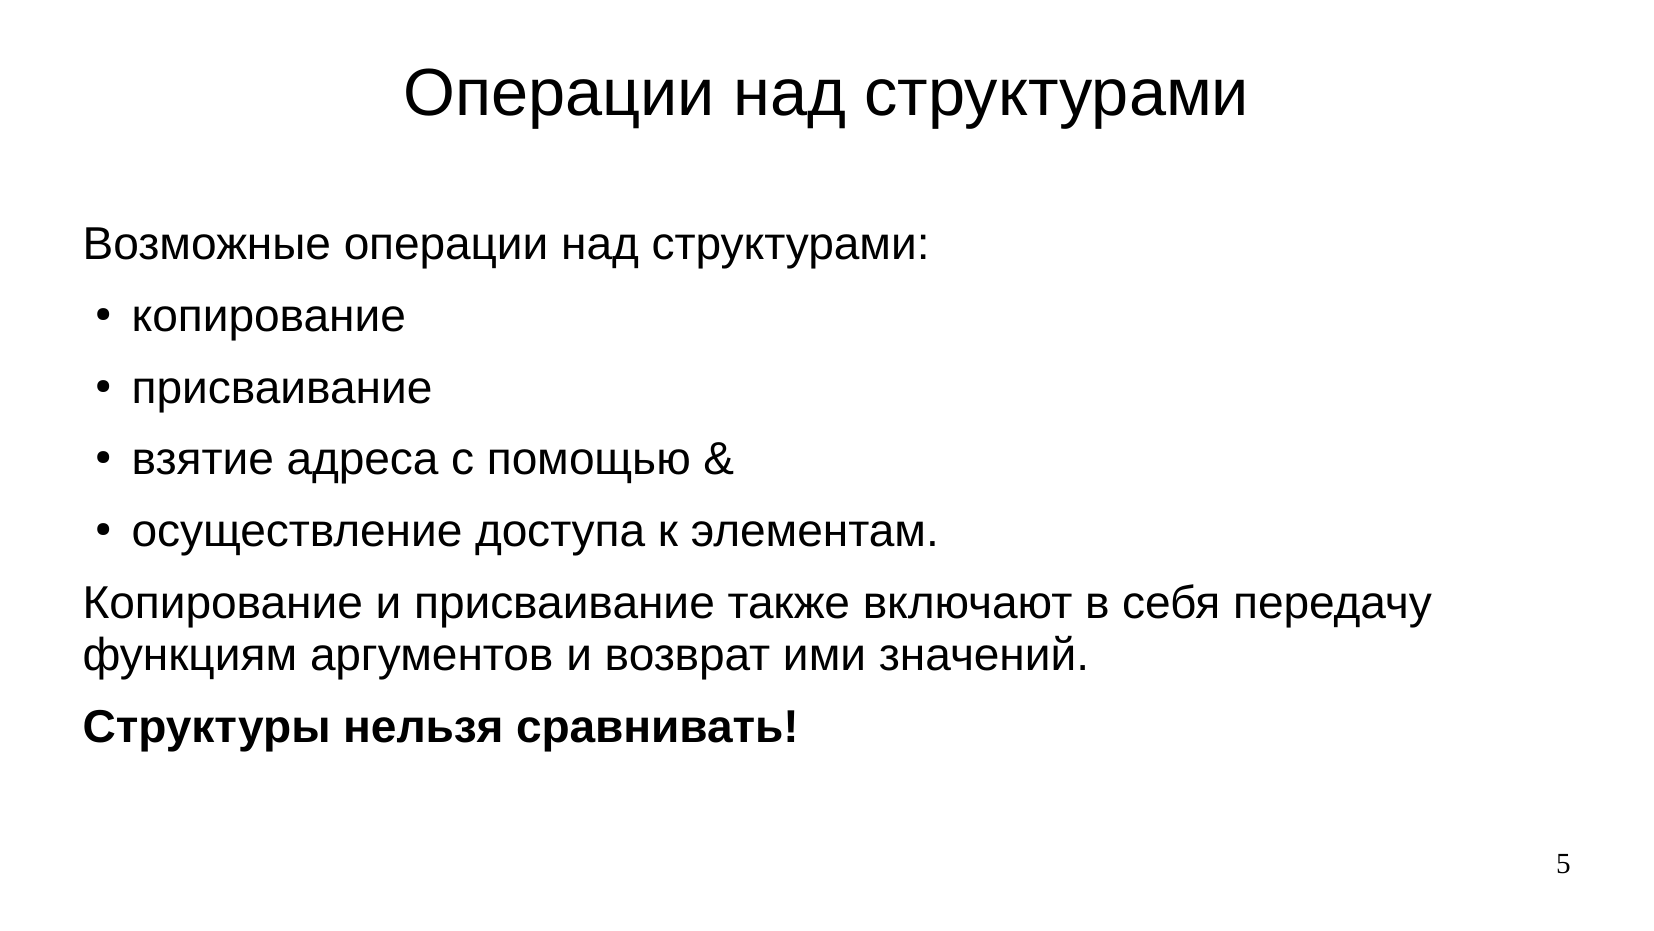

# Операции над структурами
Возможные операции над структурами:
копирование
присваивание
взятие адреса с помощью &
осуществление доступа к элементам.
Копирование и присваивание также включают в себя передачу функциям аргументов и возврат ими значений.
Структуры нельзя сравнивать!
5